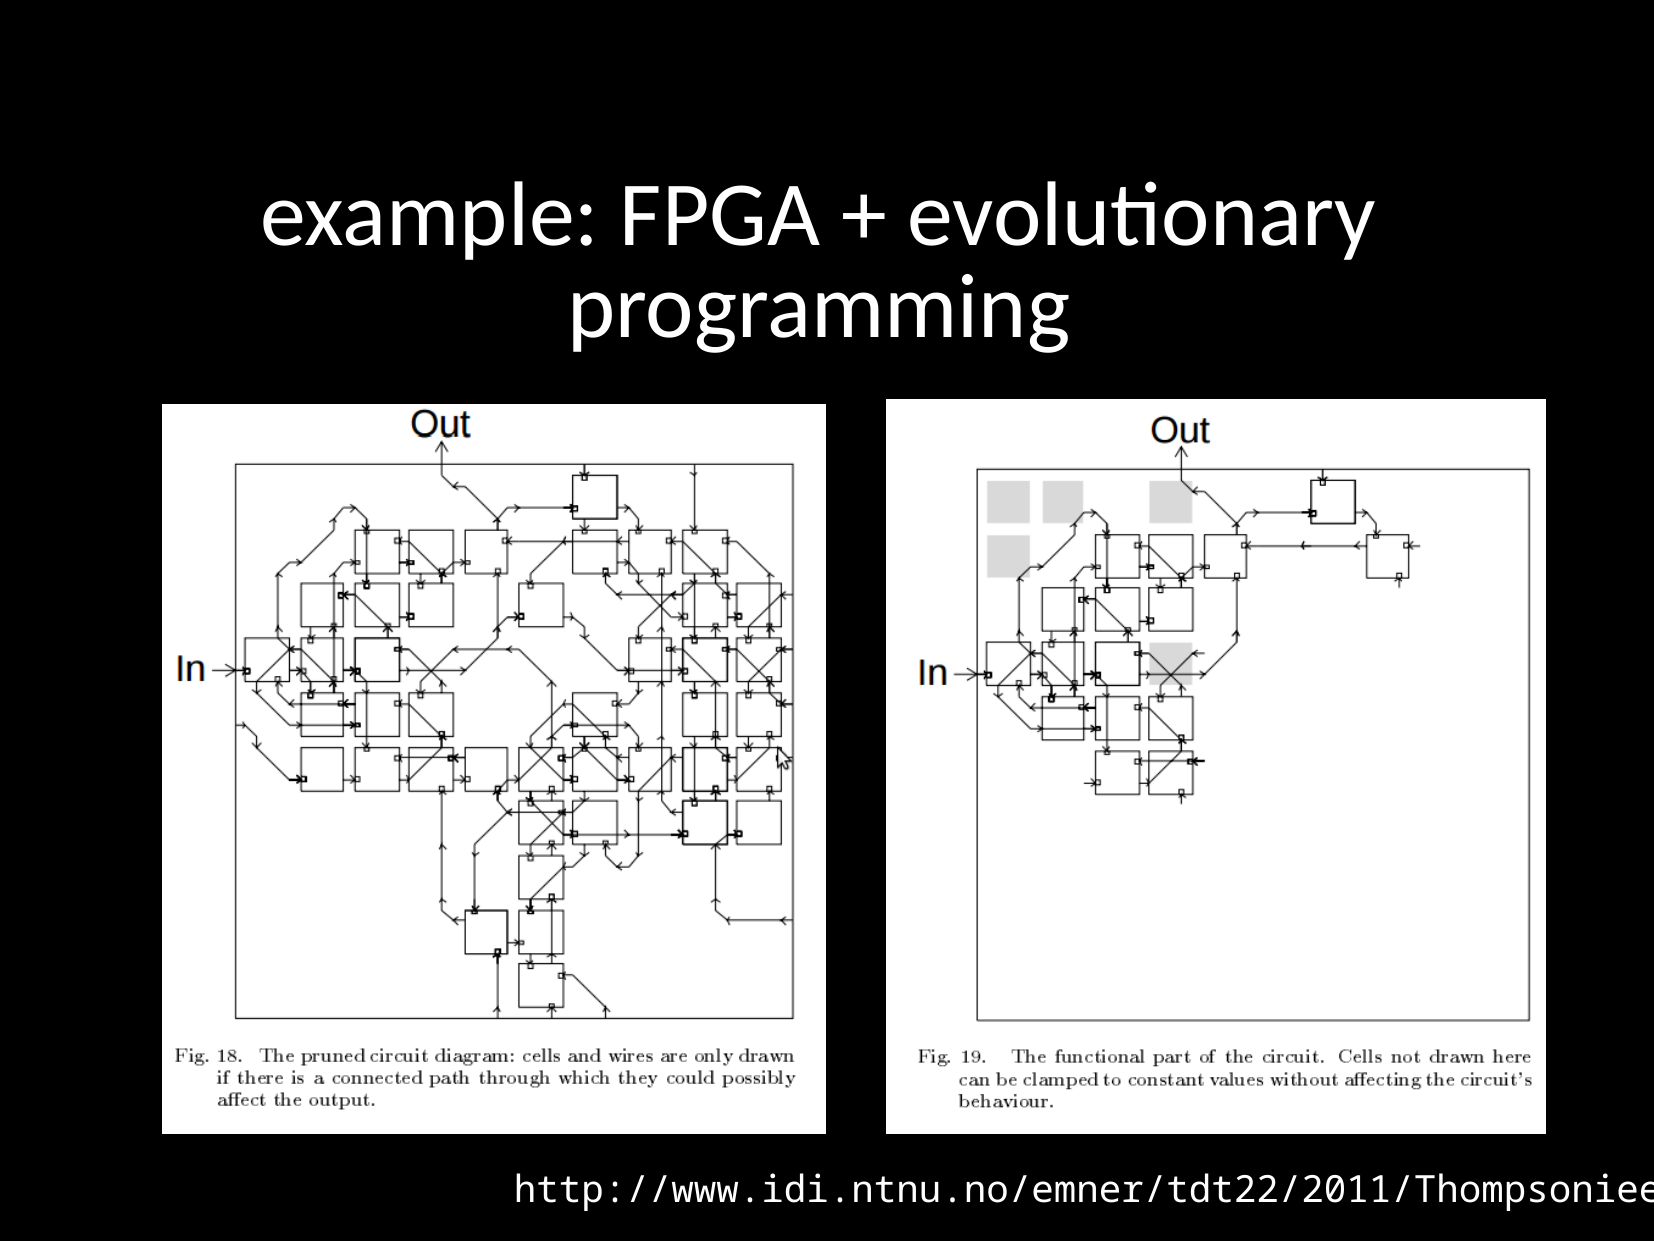

# example: FPGA + evolutionary programming
http://www.idi.ntnu.no/emner/tdt22/2011/Thompsonieeeehw.pdf